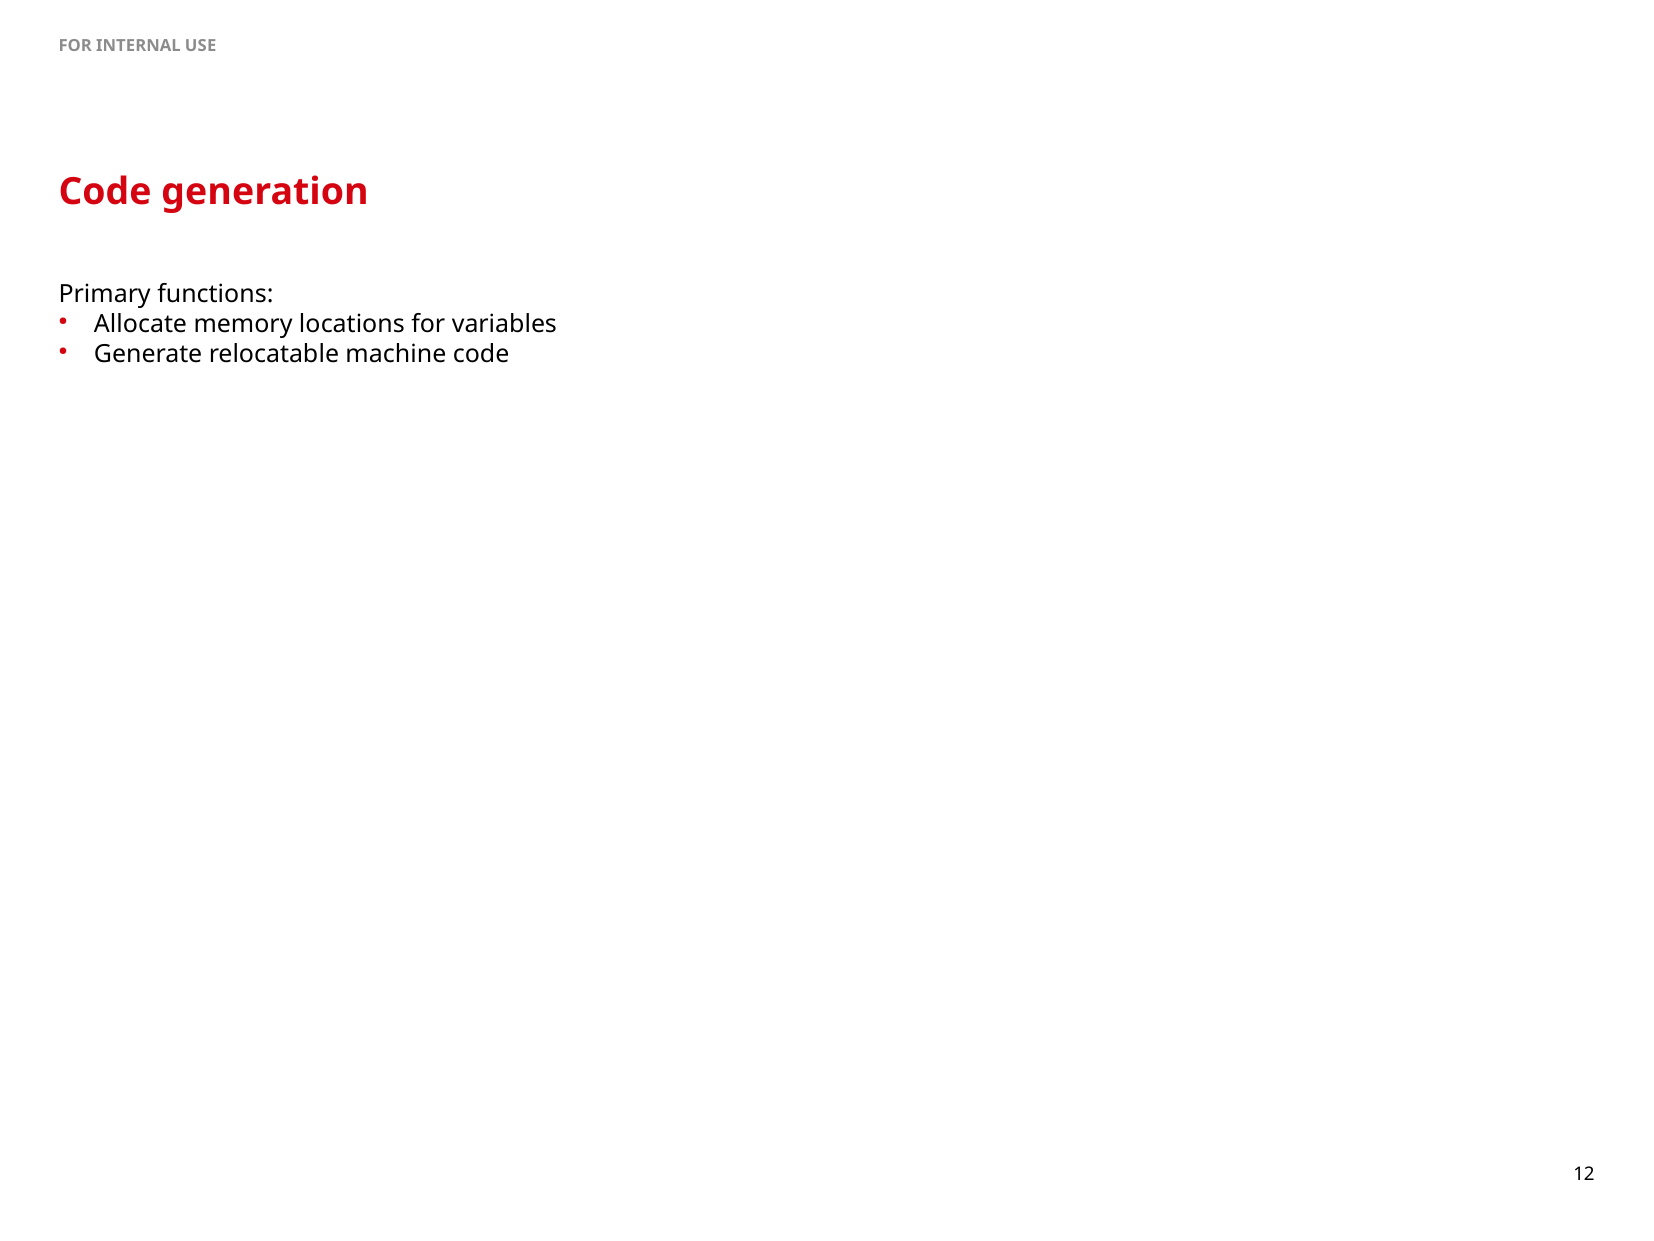

# Code generation
Primary functions:
Allocate memory locations for variables
Generate relocatable machine code